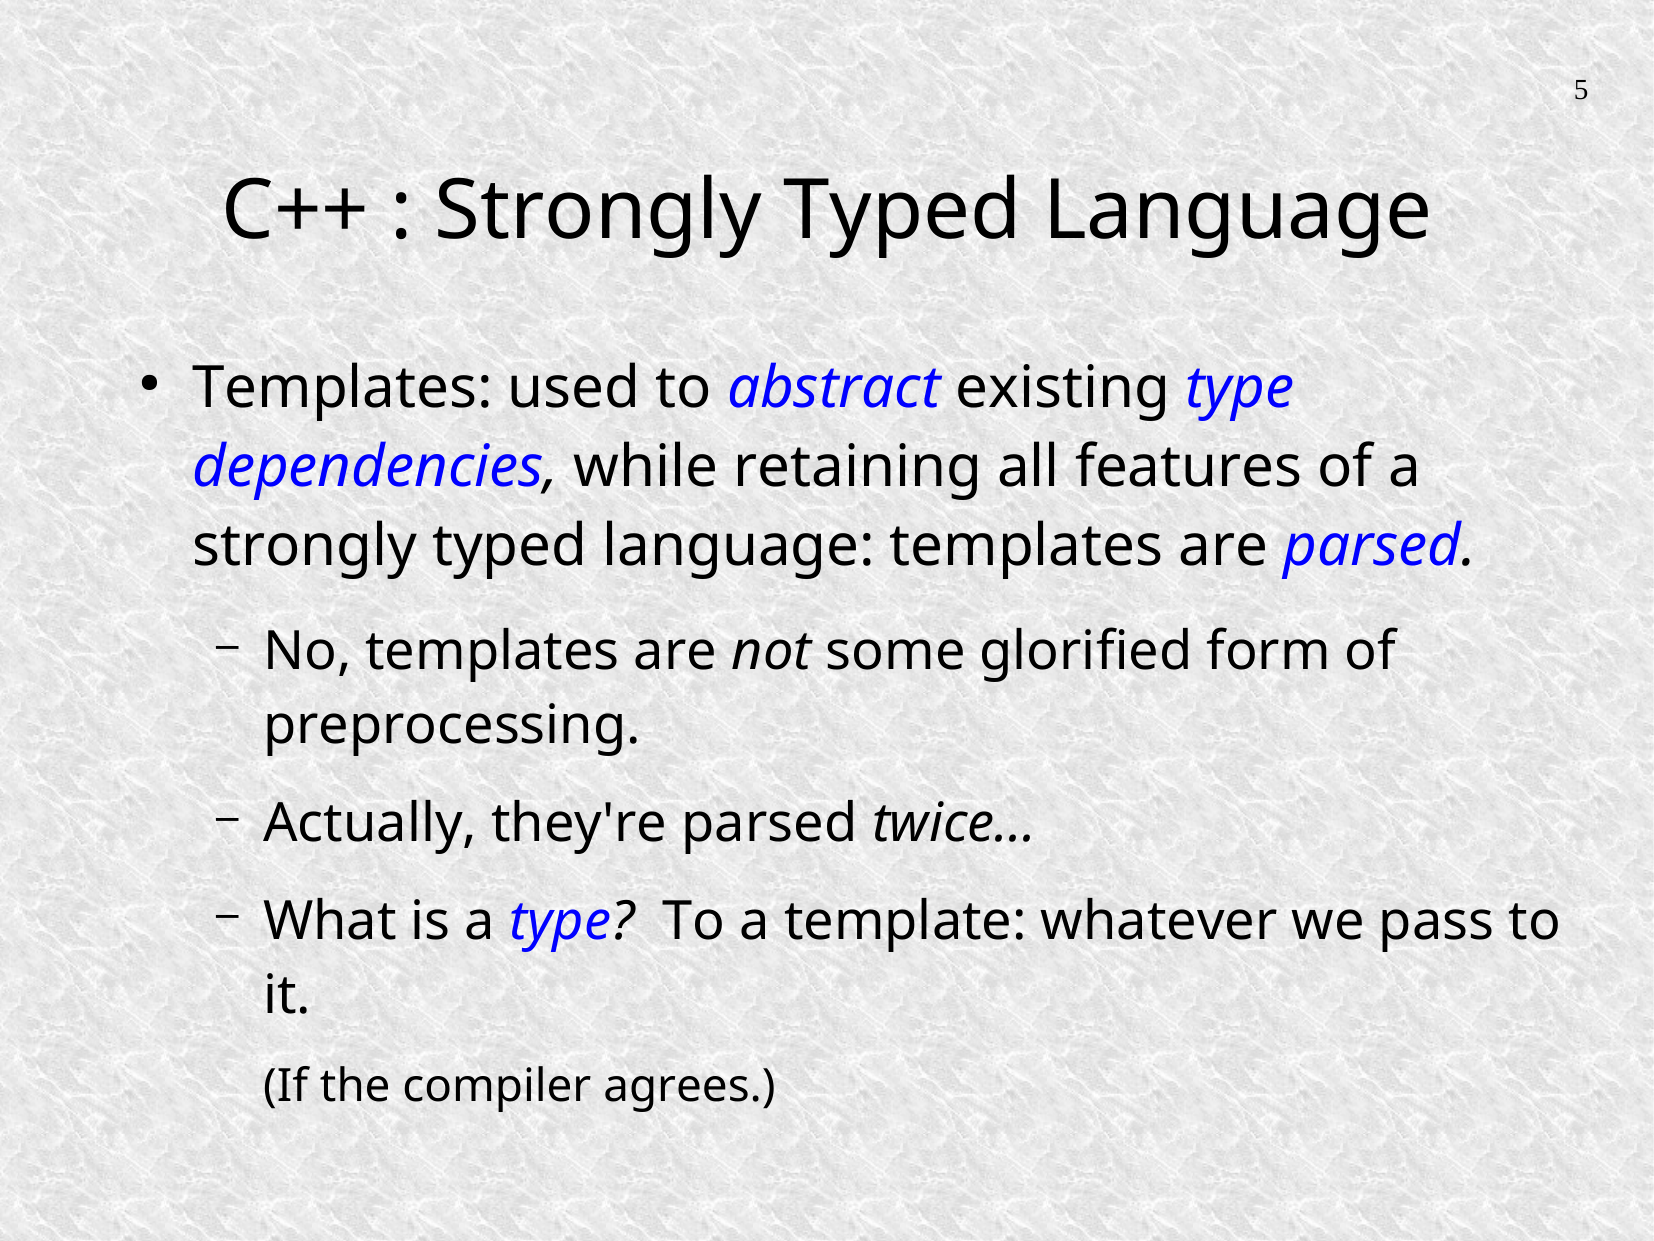

5
# C++ : Strongly Typed Language
Templates: used to abstract existing type dependencies, while retaining all features of a strongly typed language: templates are parsed.
No, templates are not some glorified form of preprocessing.
Actually, they're parsed twice...
What is a type?  To a template: whatever we pass to it.
(If the compiler agrees.)